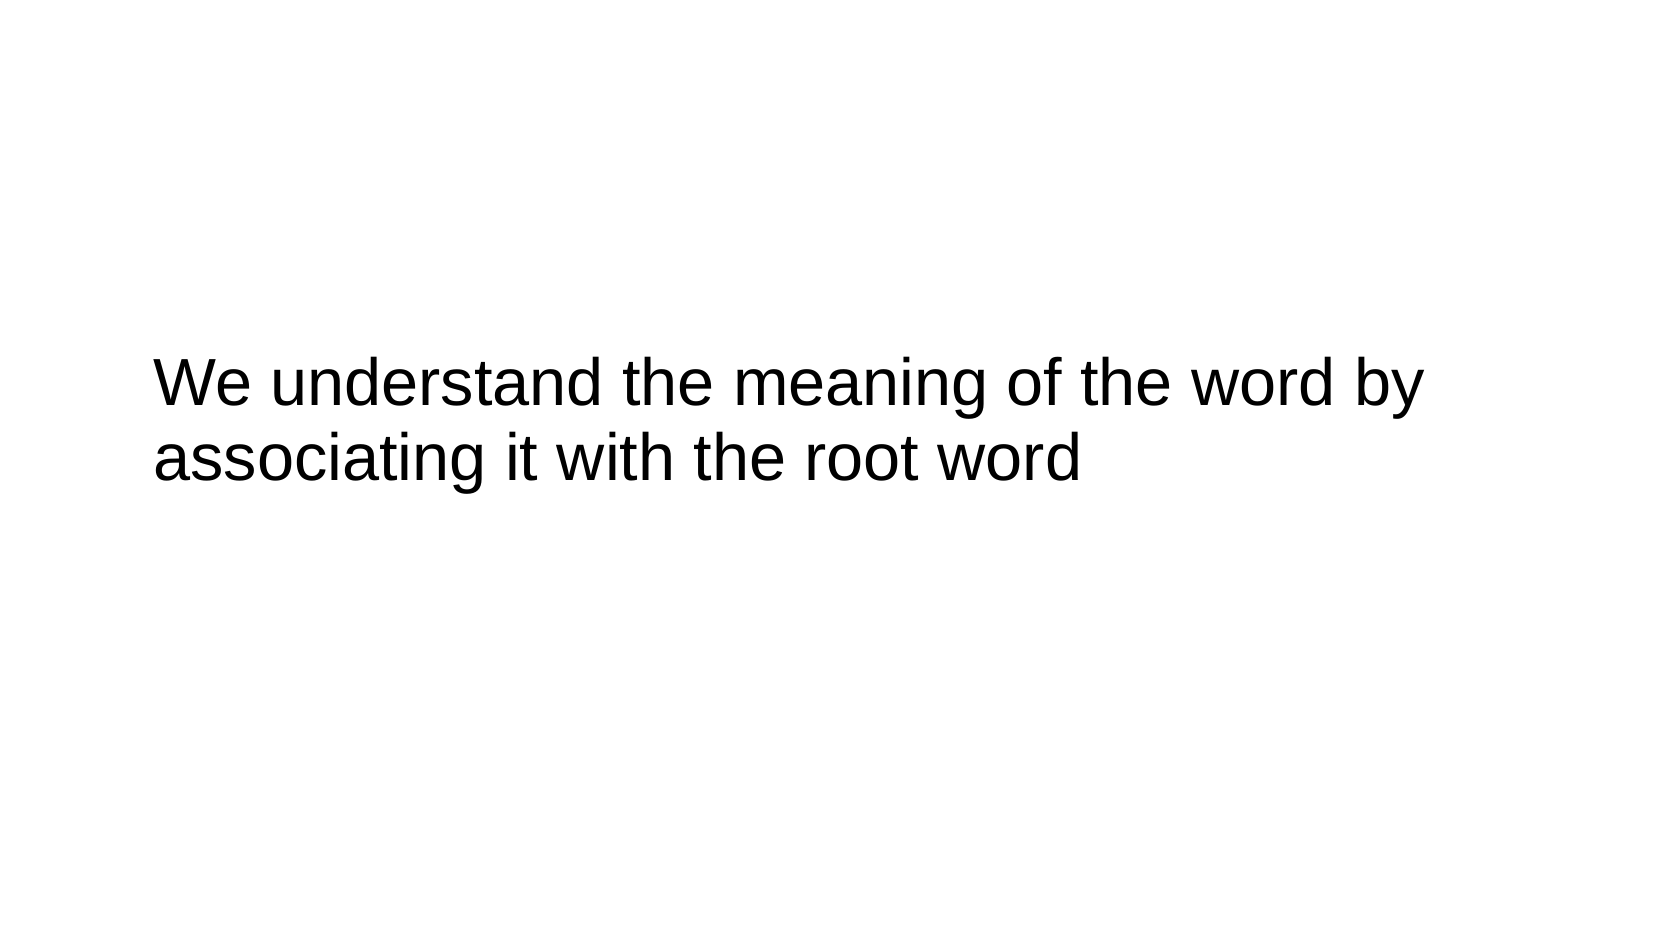

# We understand the meaning of the word by associating it with the root word